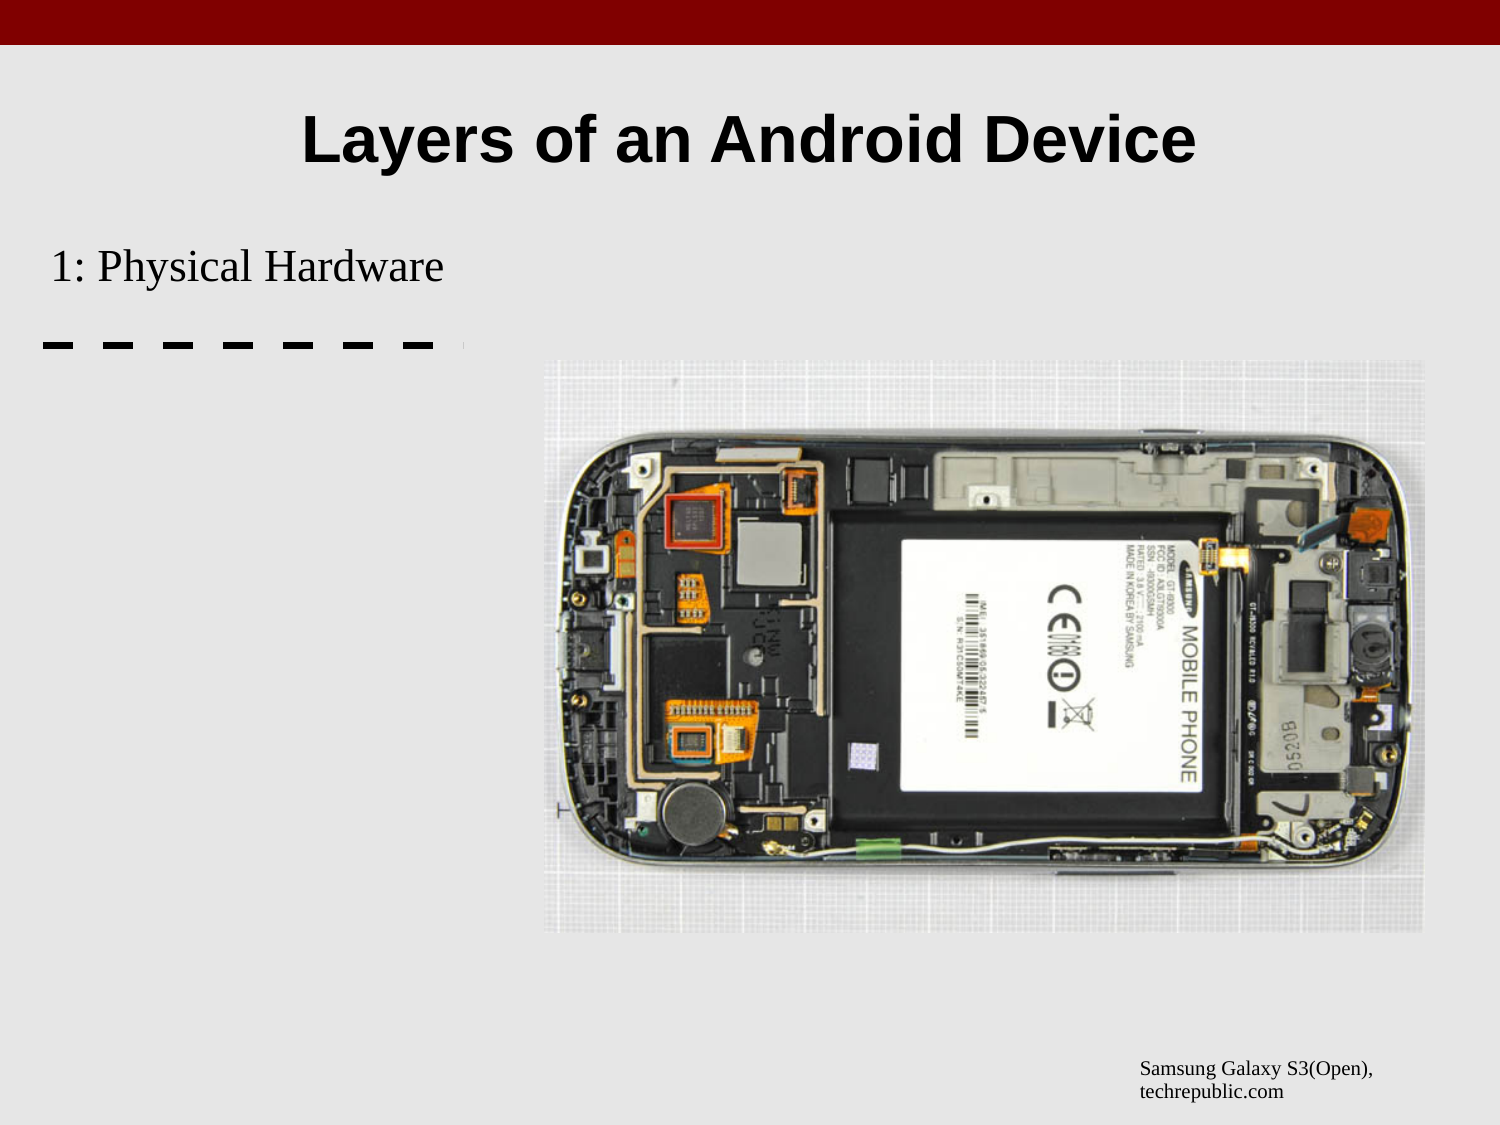

# Layers of an Android Device
1: Physical Hardware
Samsung Galaxy S3(Open), techrepublic.com